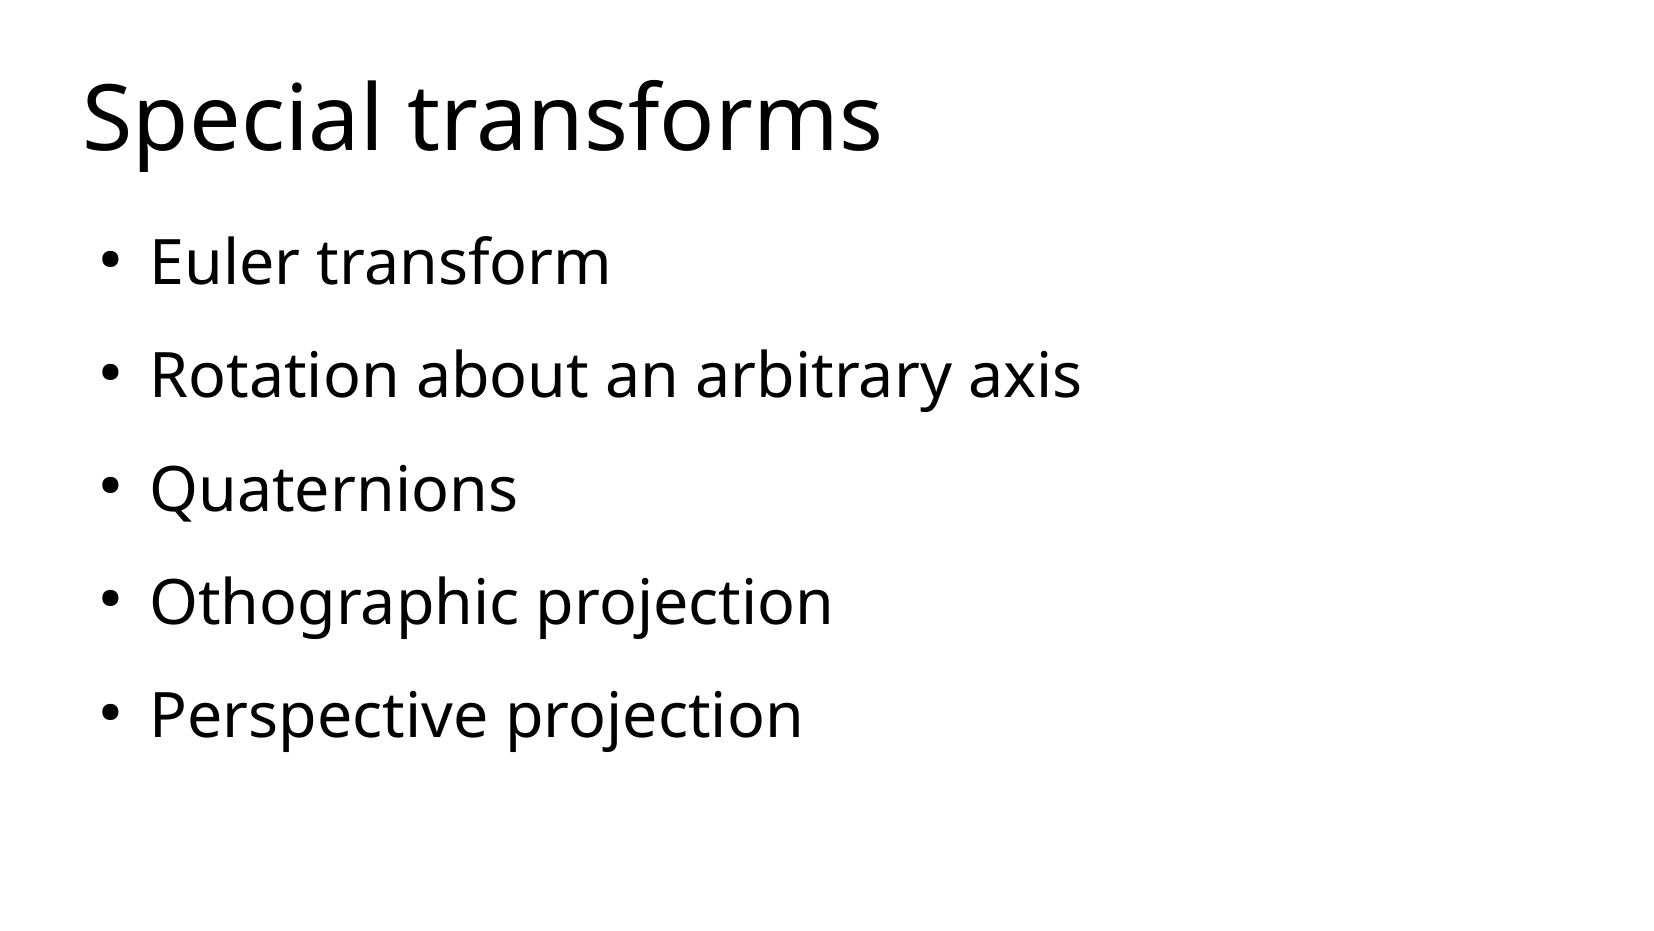

# Special transforms
Euler transform
Rotation about an arbitrary axis
Quaternions
Othographic projection
Perspective projection